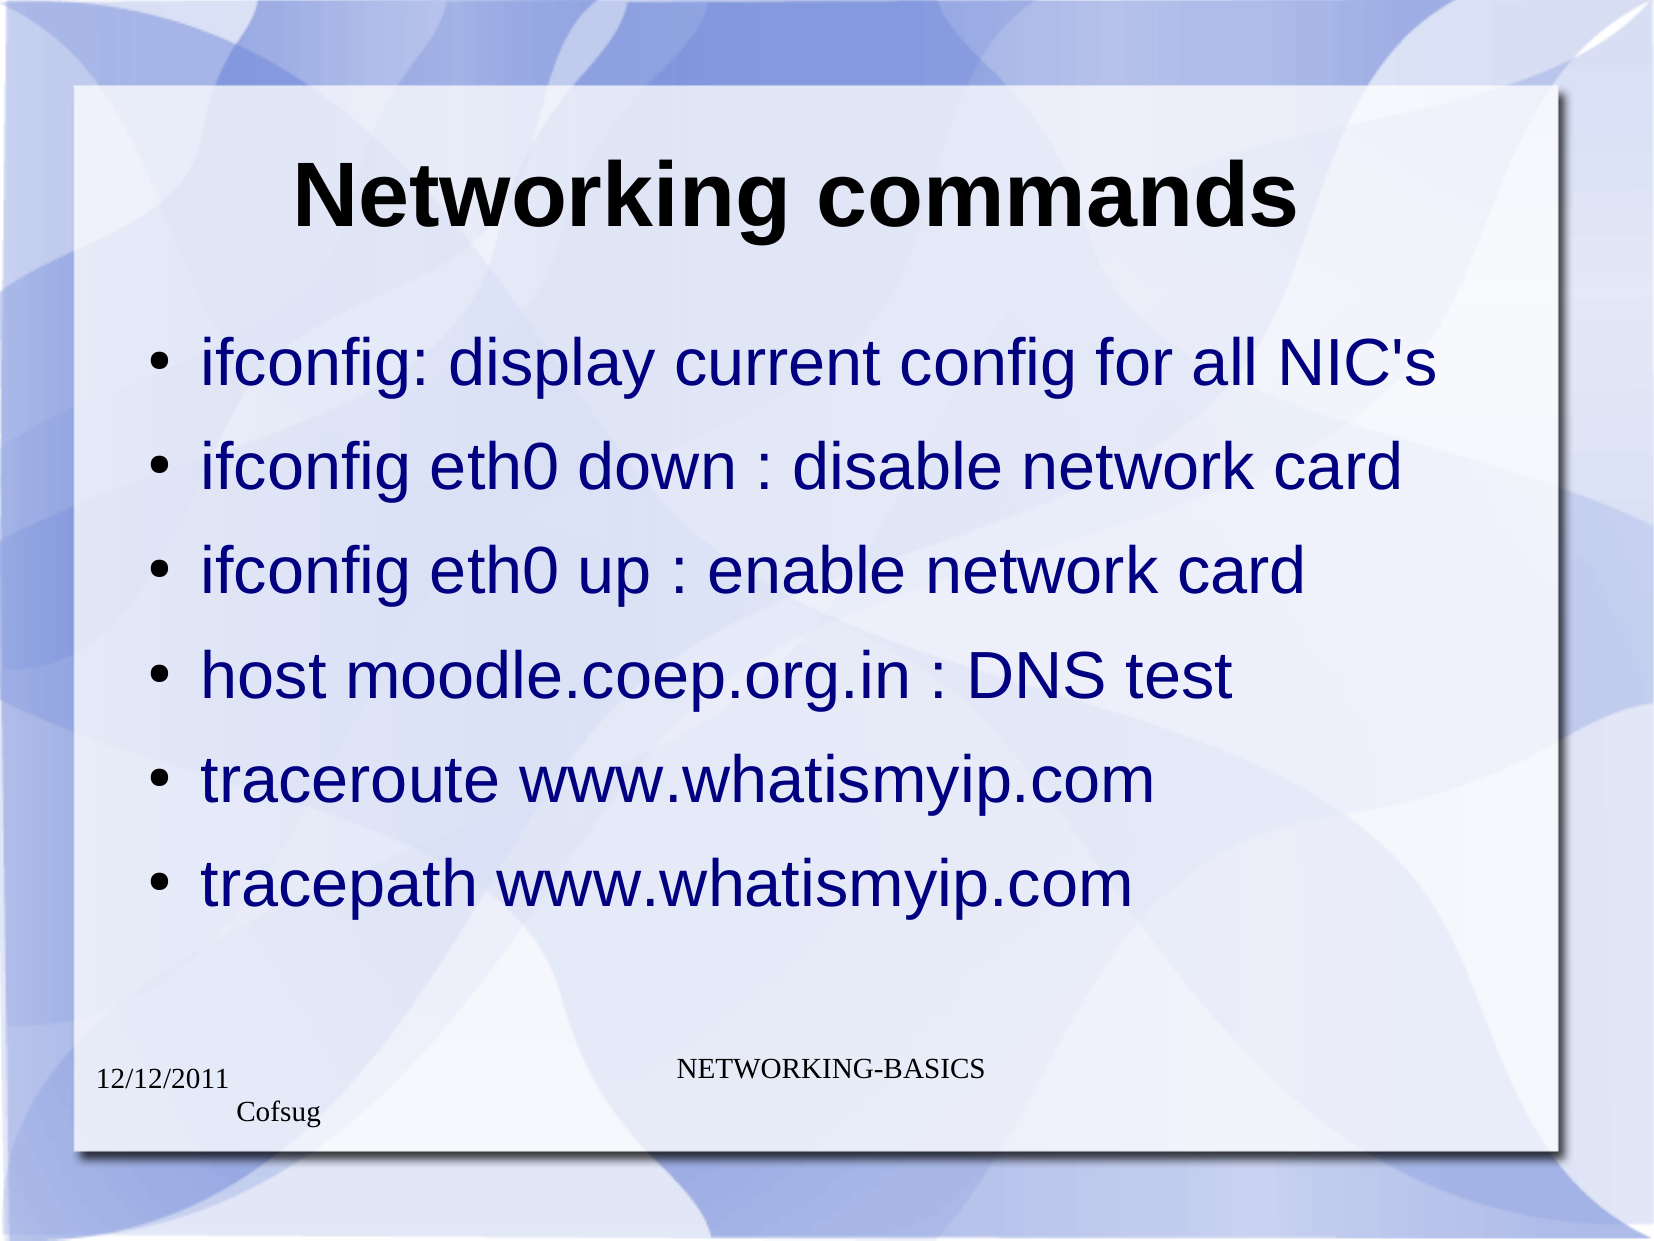

# Networking commands
ifconfig: display current config for all NIC's
ifconfig eth0 down : disable network card
ifconfig eth0 up : enable network card
host moodle.coep.org.in : DNS test
traceroute www.whatismyip.com
tracepath www.whatismyip.com